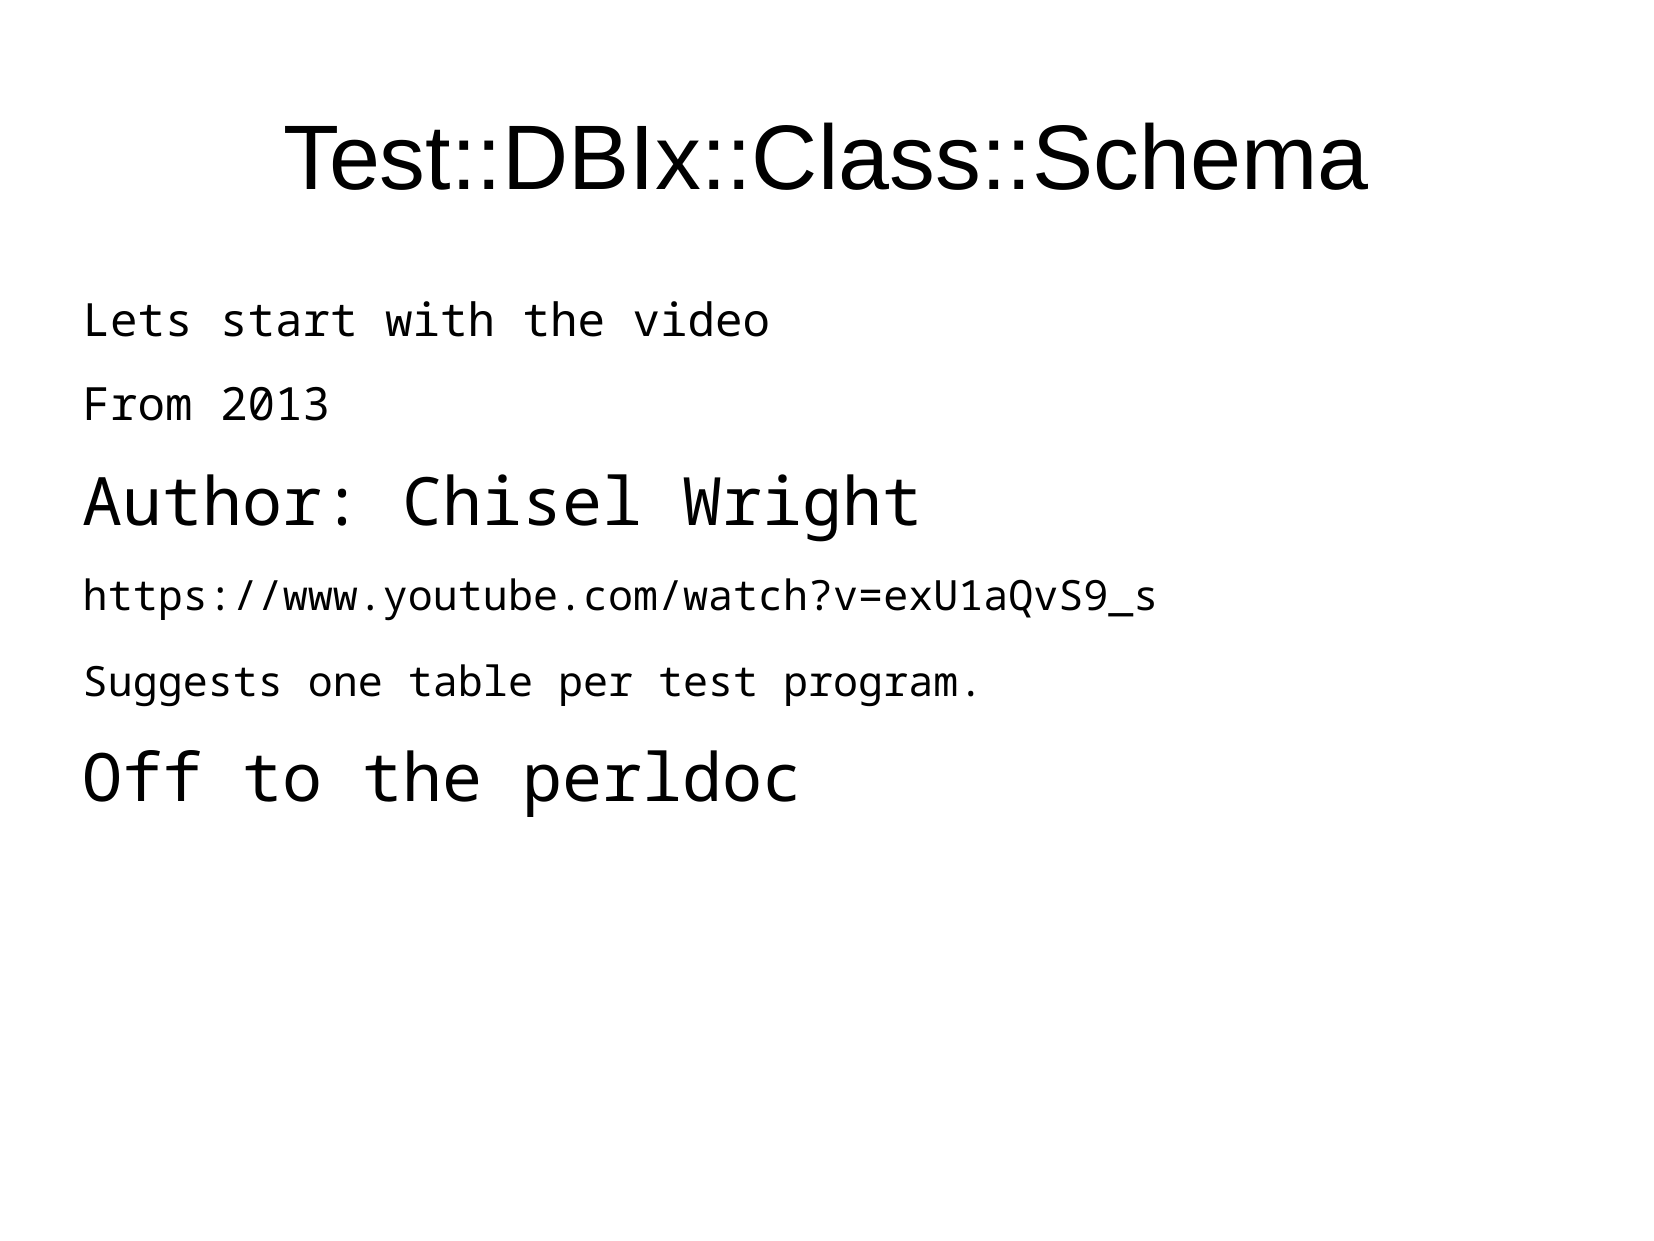

# Test::DBIx::Class::Schema
Lets start with the video
From 2013
Author: Chisel Wright
https://www.youtube.com/watch?v=exU1aQvS9_s
Suggests one table per test program.
Off to the perldoc